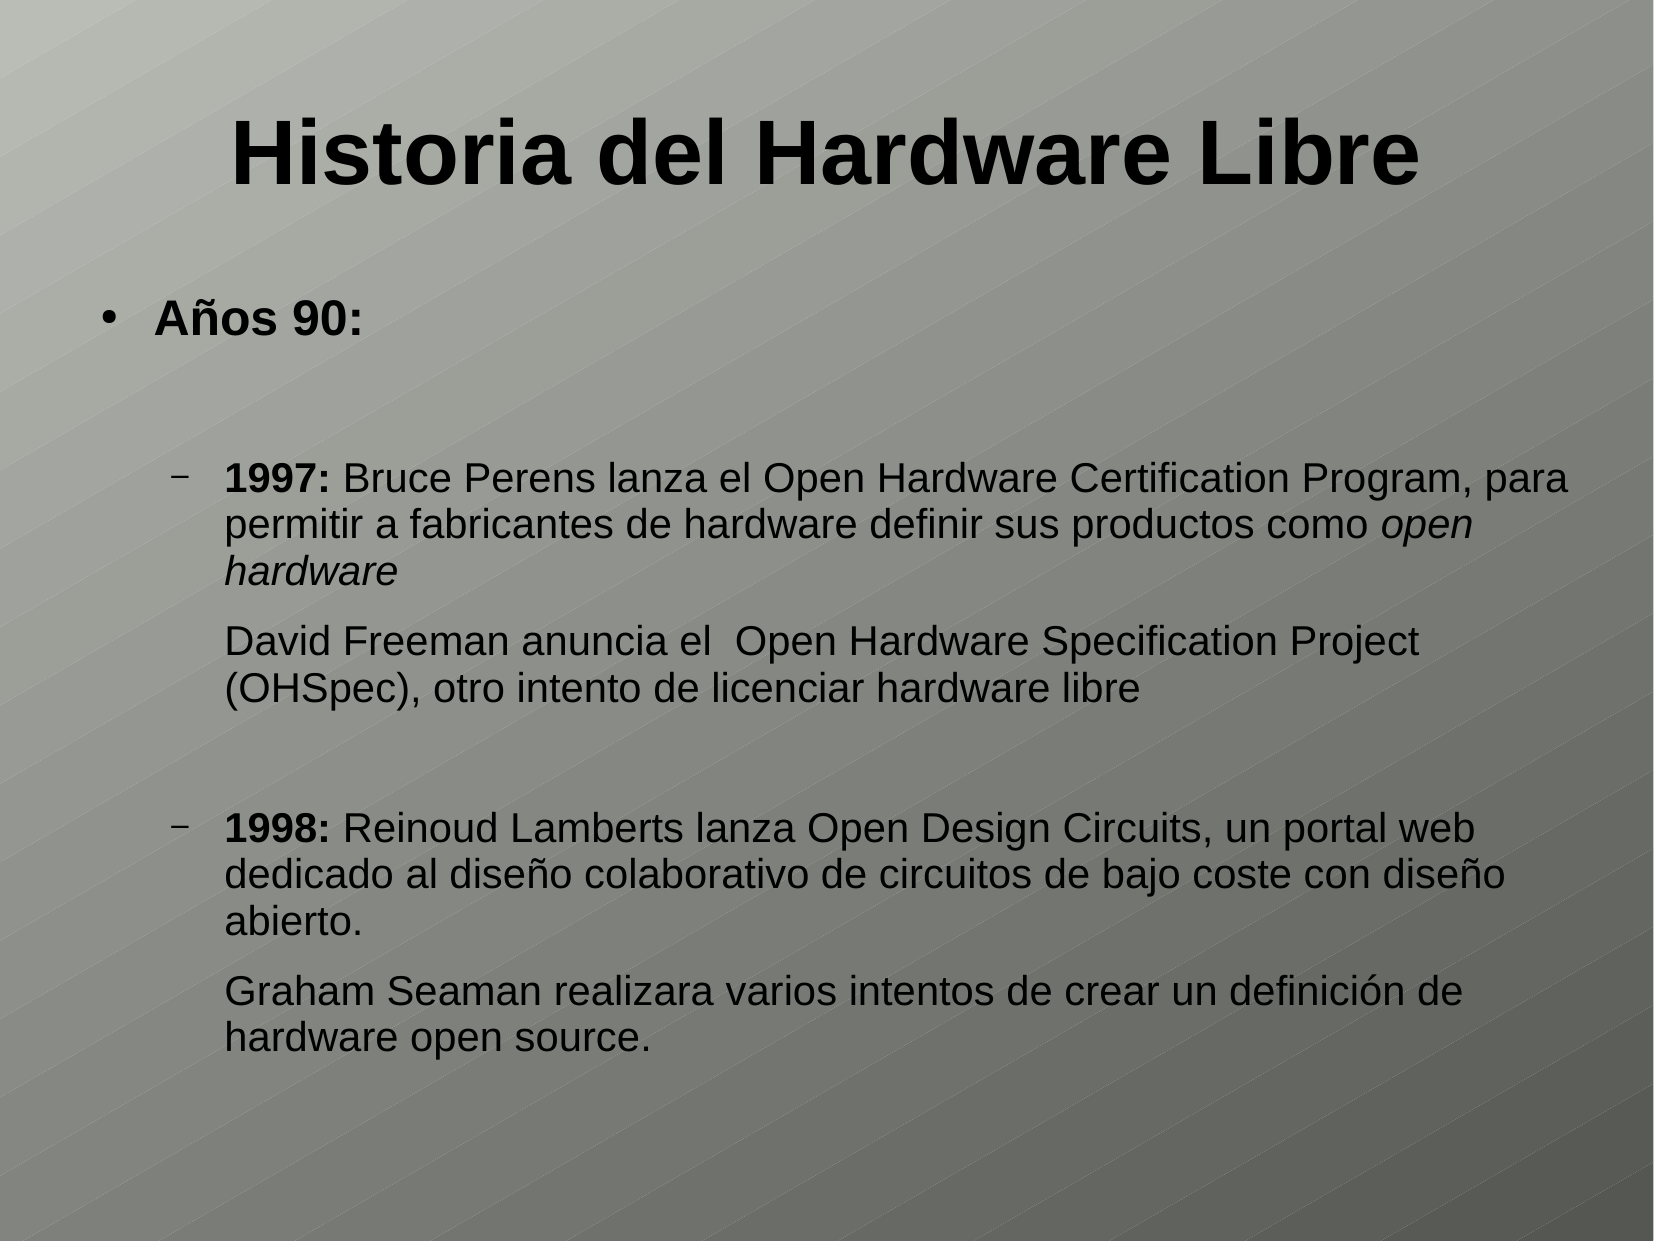

# Historia del Hardware Libre
Años 90:
1997: Bruce Perens lanza el Open Hardware Certification Program, para permitir a fabricantes de hardware definir sus productos como open hardware
David Freeman anuncia el Open Hardware Specification Project (OHSpec), otro intento de licenciar hardware libre
1998: Reinoud Lamberts lanza Open Design Circuits, un portal web dedicado al diseño colaborativo de circuitos de bajo coste con diseño abierto.
Graham Seaman realizara varios intentos de crear un definición de hardware open source.